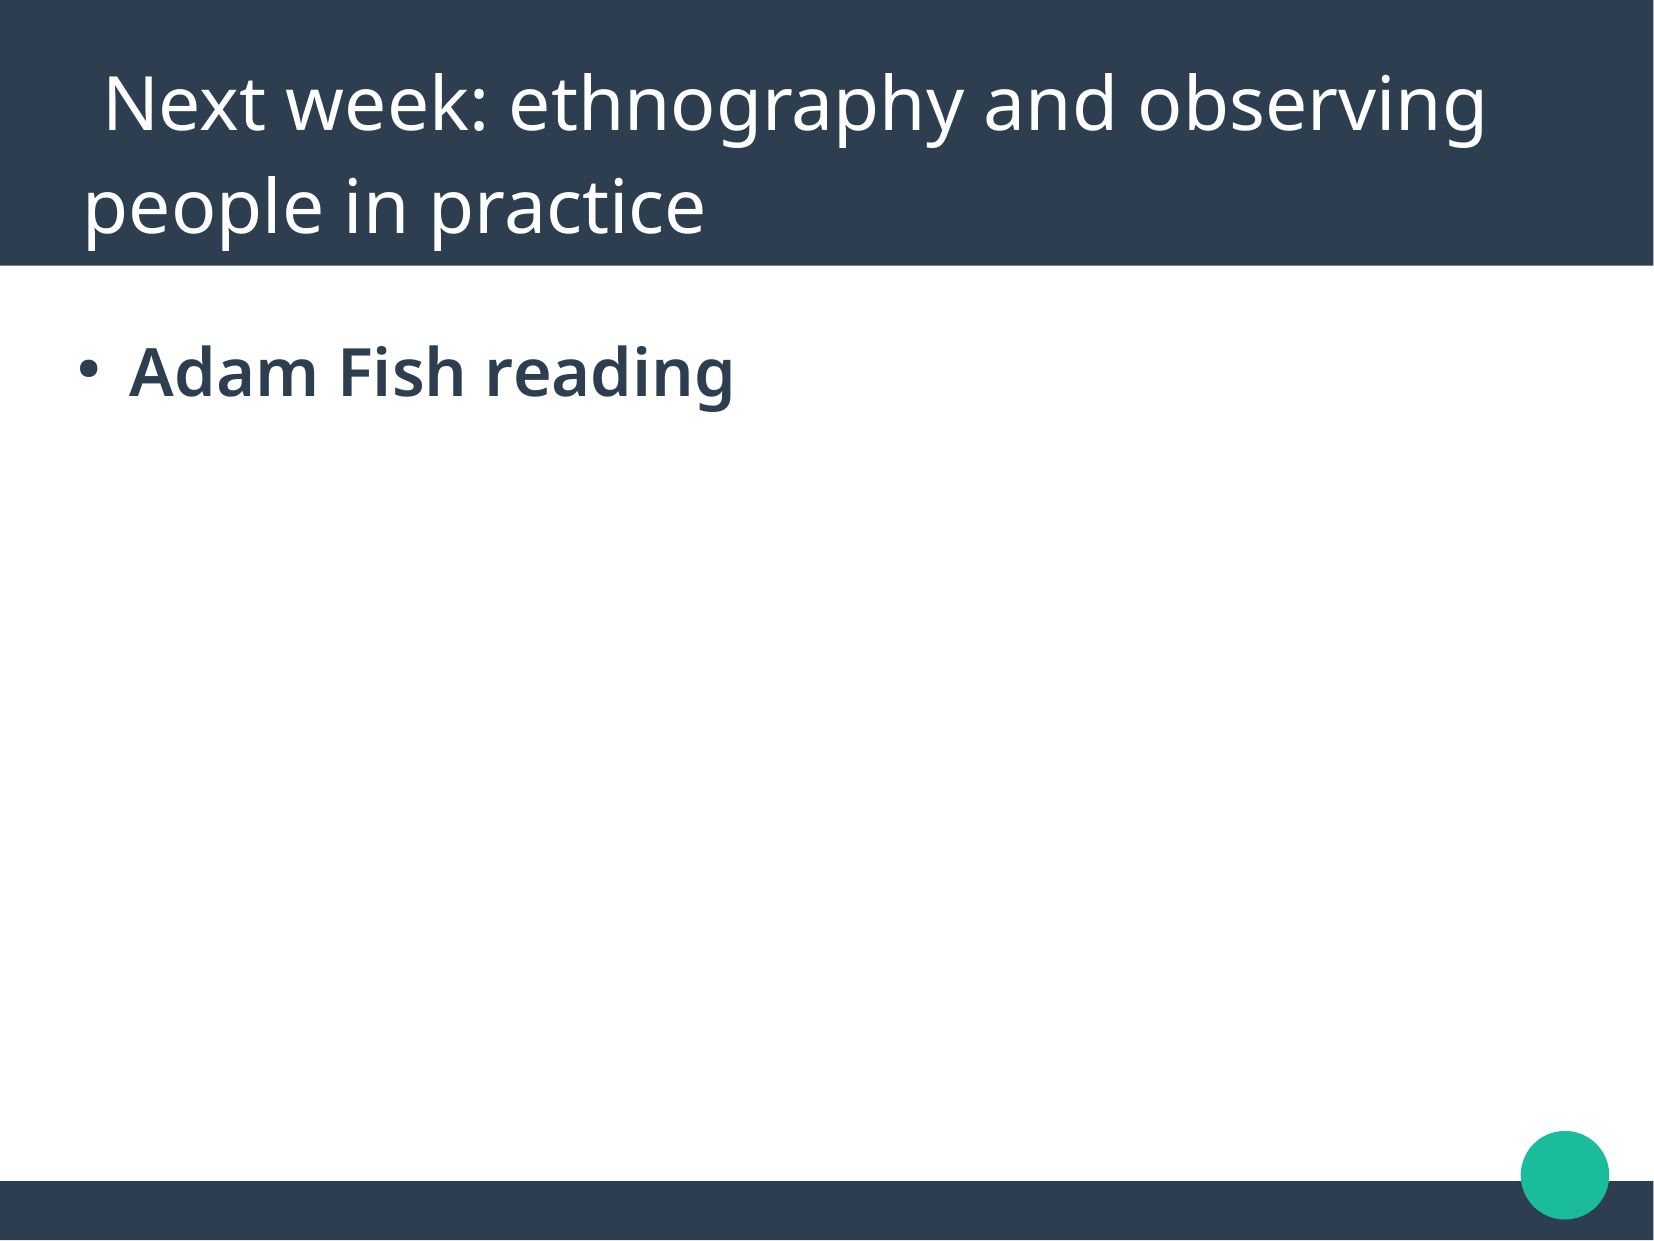

# Next week: ethnography and observing people in practice
Adam Fish reading